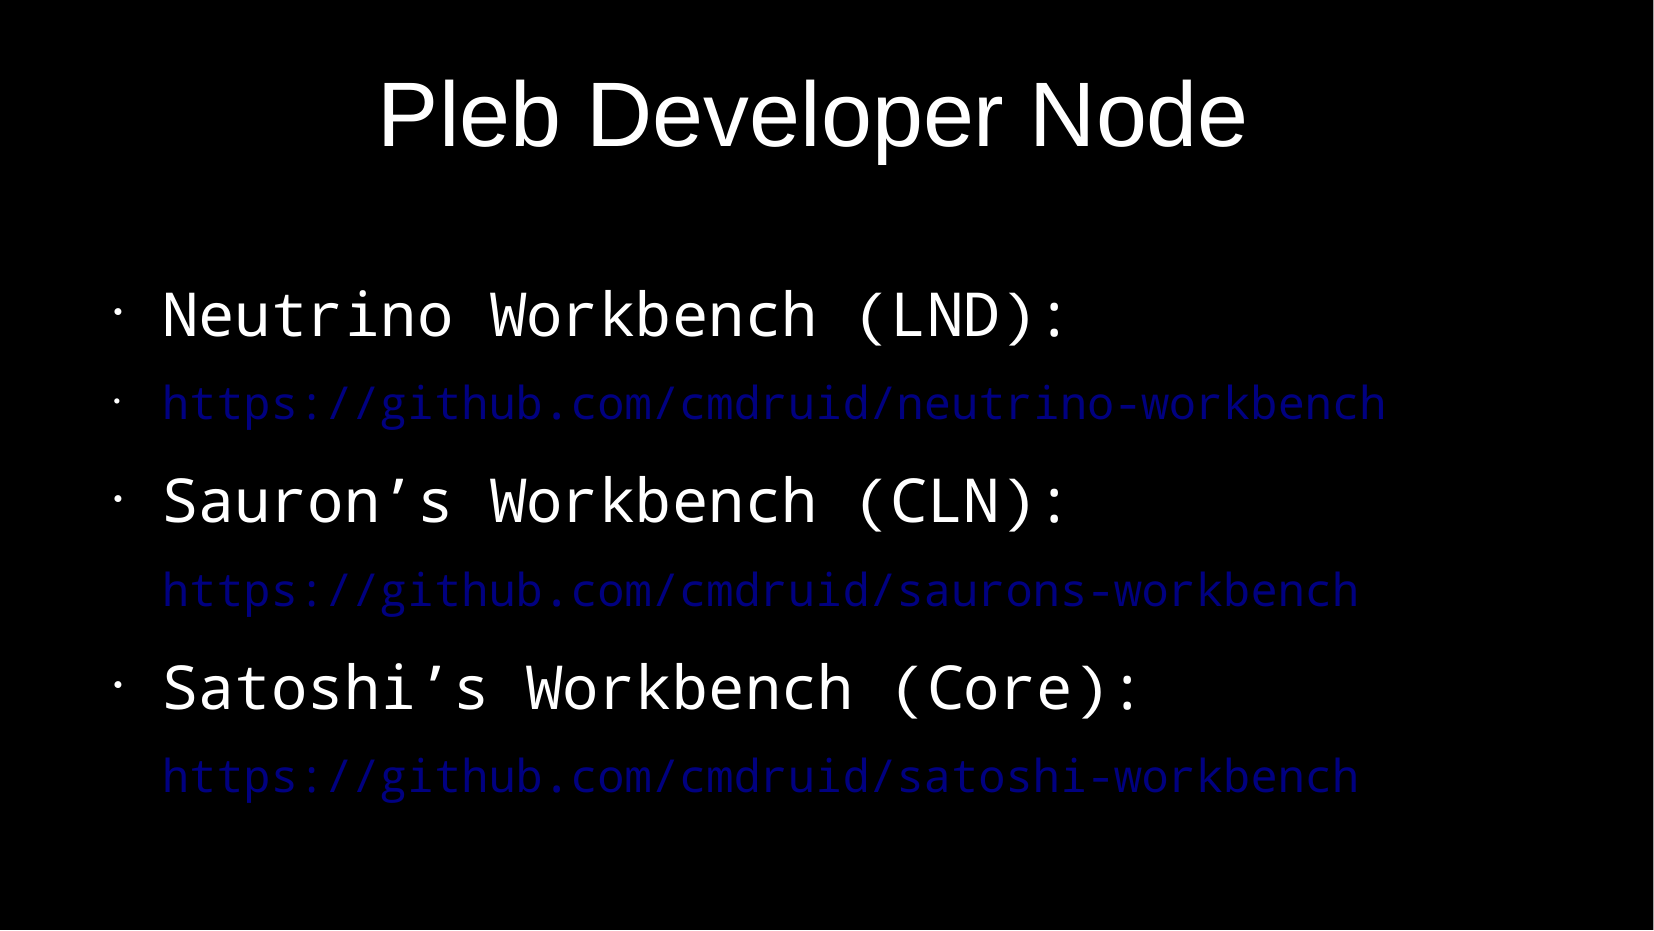

# Pleb Developer Node
Neutrino Workbench (LND):
https://github.com/cmdruid/neutrino-workbench
Sauron’s Workbench (CLN):
https://github.com/cmdruid/saurons-workbench
Satoshi’s Workbench (Core):
https://github.com/cmdruid/satoshi-workbench